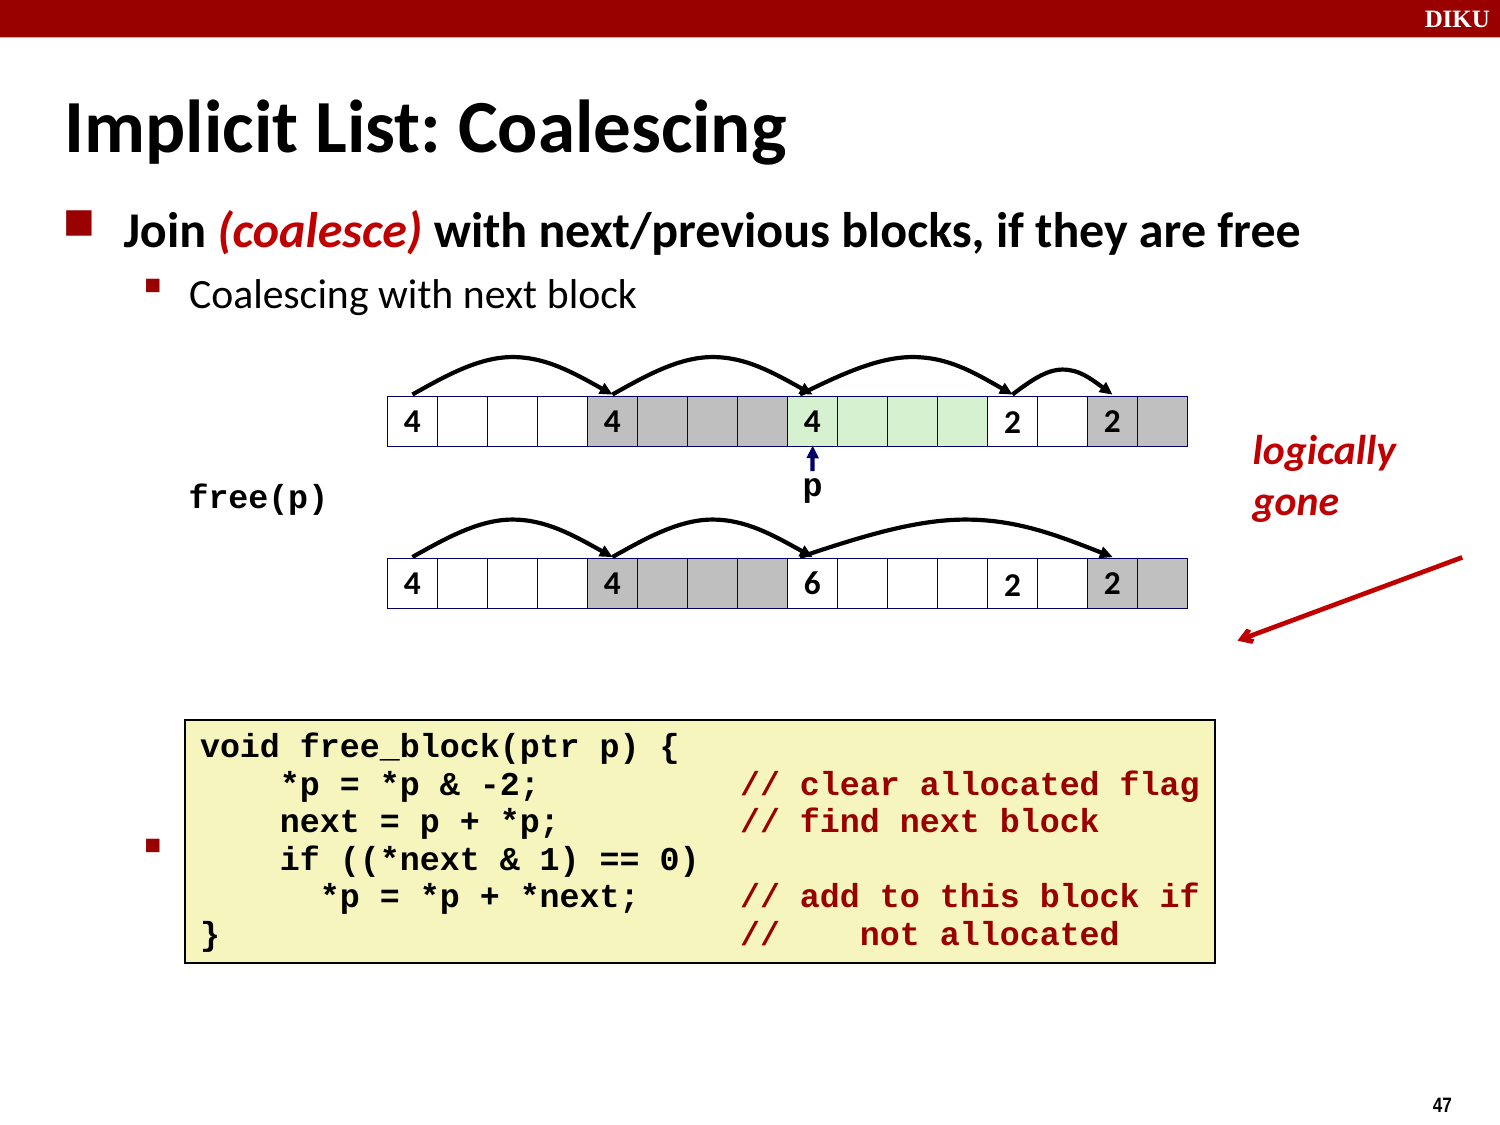

Implicit List: Coalescing
Join (coalesce) with next/previous blocks, if they are free
Coalescing with next block
But how do we coalesce with previous block?
2
4
4
4
2
logically
gone
p
free(p)
2
4
4
6
2
void free_block(ptr p) {
 *p = *p & -2; // clear allocated flag
 next = p + *p; // find next block
 if ((*next & 1) == 0)
 *p = *p + *next; // add to this block if
} // not allocated